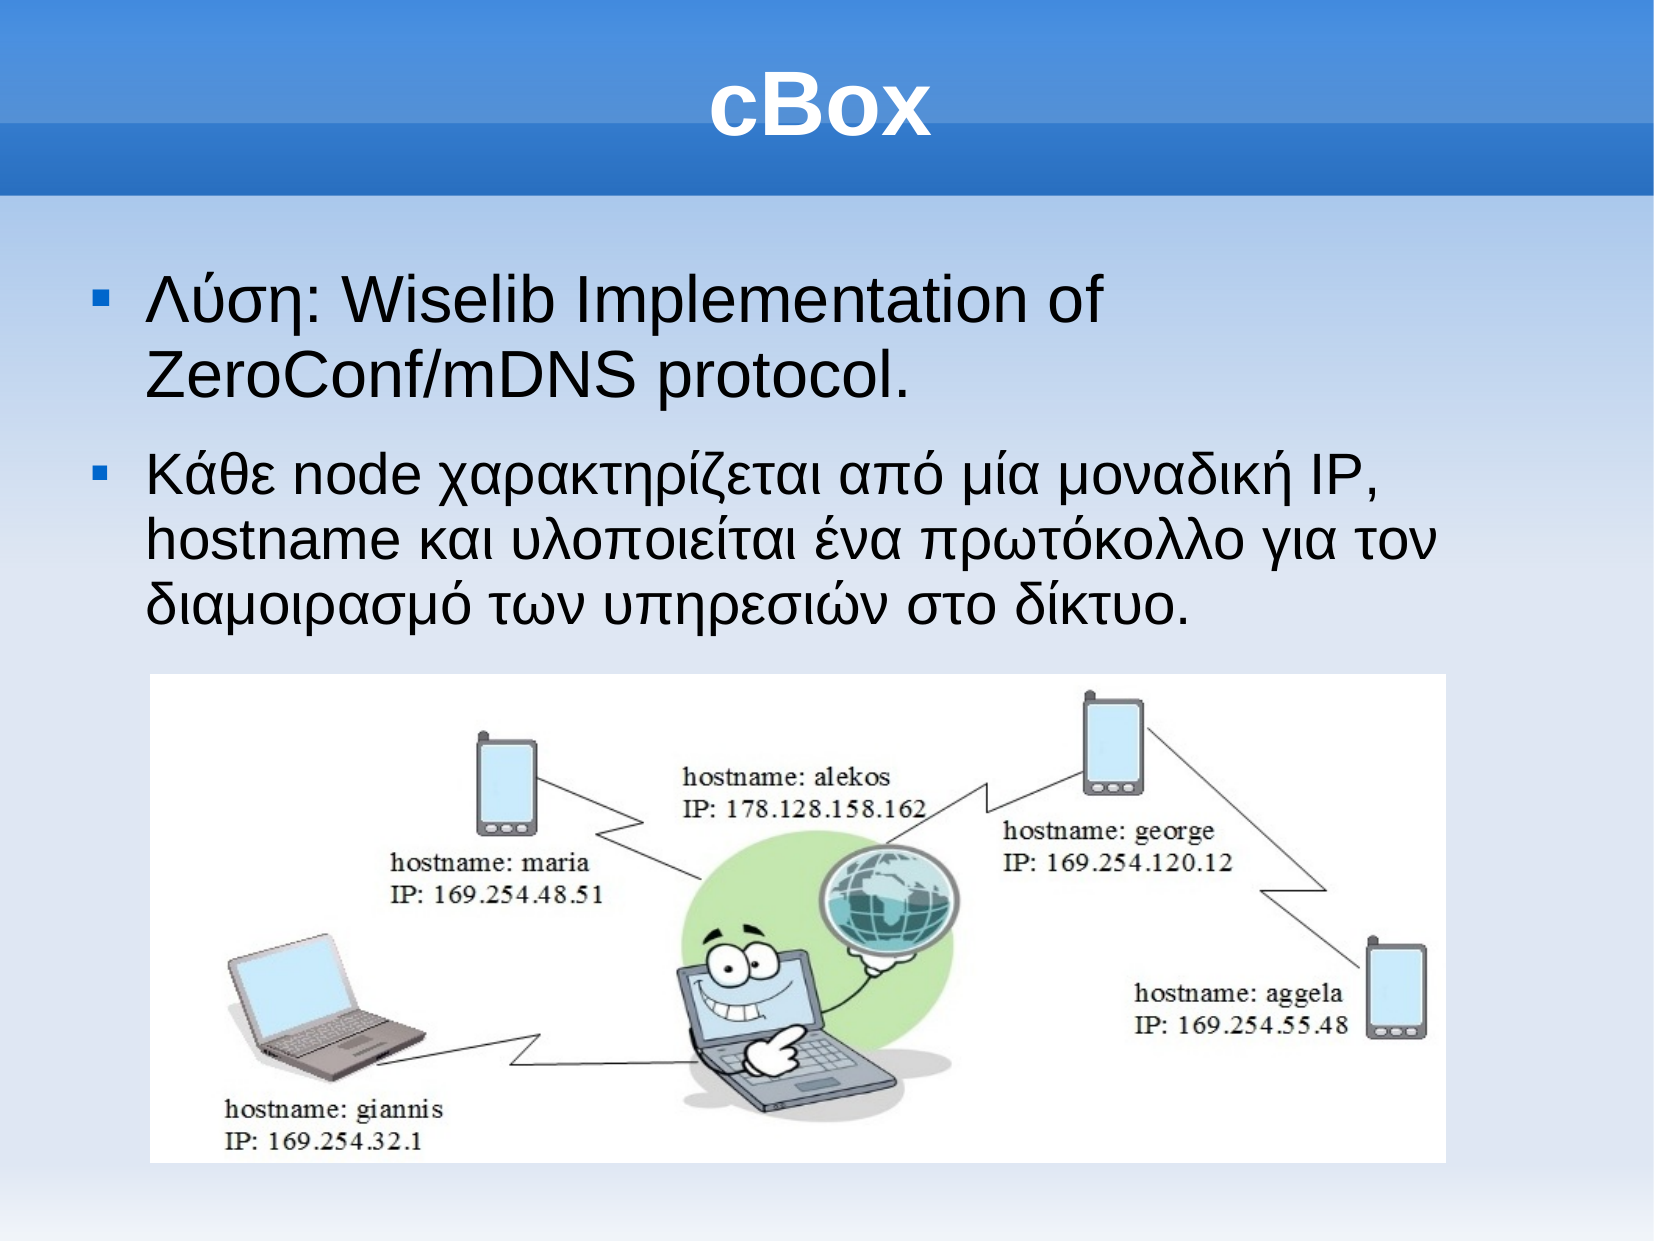

# cBox
Λύση: Wiselib Implementation of ZeroConf/mDNS protocol.
Κάθε node χαρακτηρίζεται από μία μοναδική IP, hostname και υλοποιείται ένα πρωτόκολλο για τον διαμοιρασμό των υπηρεσιών στο δίκτυο.